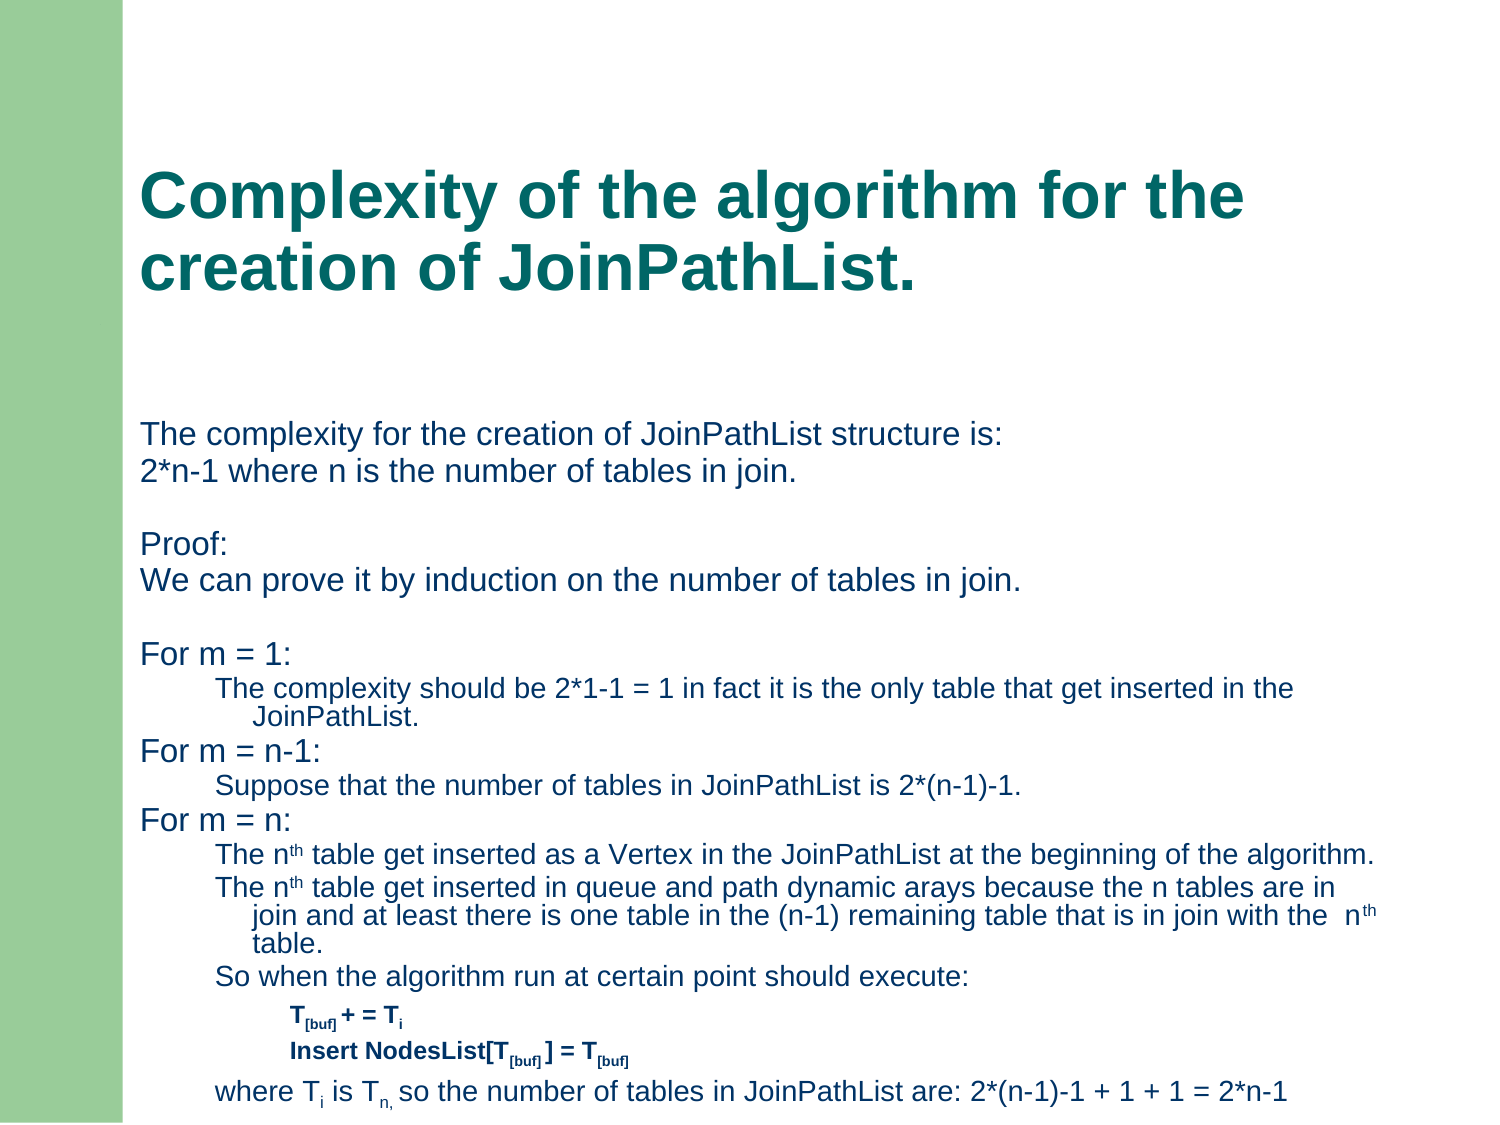

Complexity of the algorithm for the creation of JoinPathList.
The complexity for the creation of JoinPathList structure is:
2*n-1 where n is the number of tables in join.
Proof:
We can prove it by induction on the number of tables in join.
For m = 1:
The complexity should be 2*1-1 = 1 in fact it is the only table that get inserted in the JoinPathList.
For m = n-1:
Suppose that the number of tables in JoinPathList is 2*(n-1)-1.
For m = n:
The nth table get inserted as a Vertex in the JoinPathList at the beginning of the algorithm.
The nth table get inserted in queue and path dynamic arays because the n tables are in join and at least there is one table in the (n-1) remaining table that is in join with the nth table.
So when the algorithm run at certain point should execute:
T[buf] + = Ti
Insert NodesList[T[buf] ] = T[buf]
where Ti is Tn, so the number of tables in JoinPathList are: 2*(n-1)-1 + 1 + 1 = 2*n-1